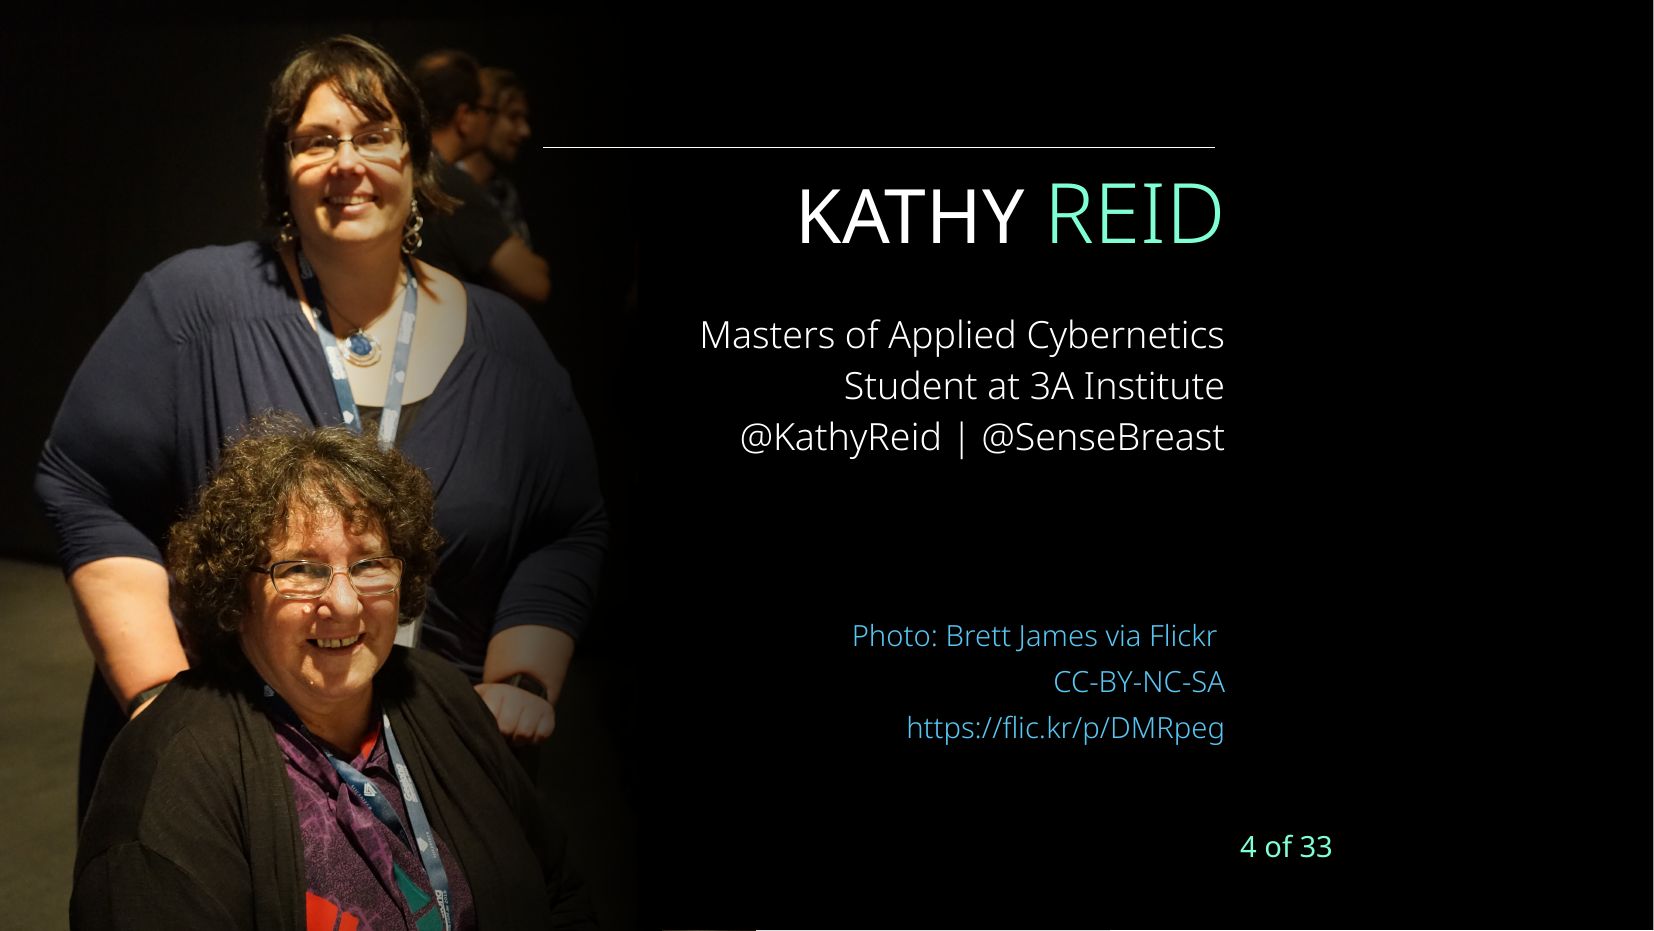

KATHY REID
Masters of Applied Cybernetics
Student at 3A Institute
@KathyReid | @SenseBreast
Photo: Brett James via Flickr
CC-BY-NC-SA
https://flic.kr/p/DMRpeg
4